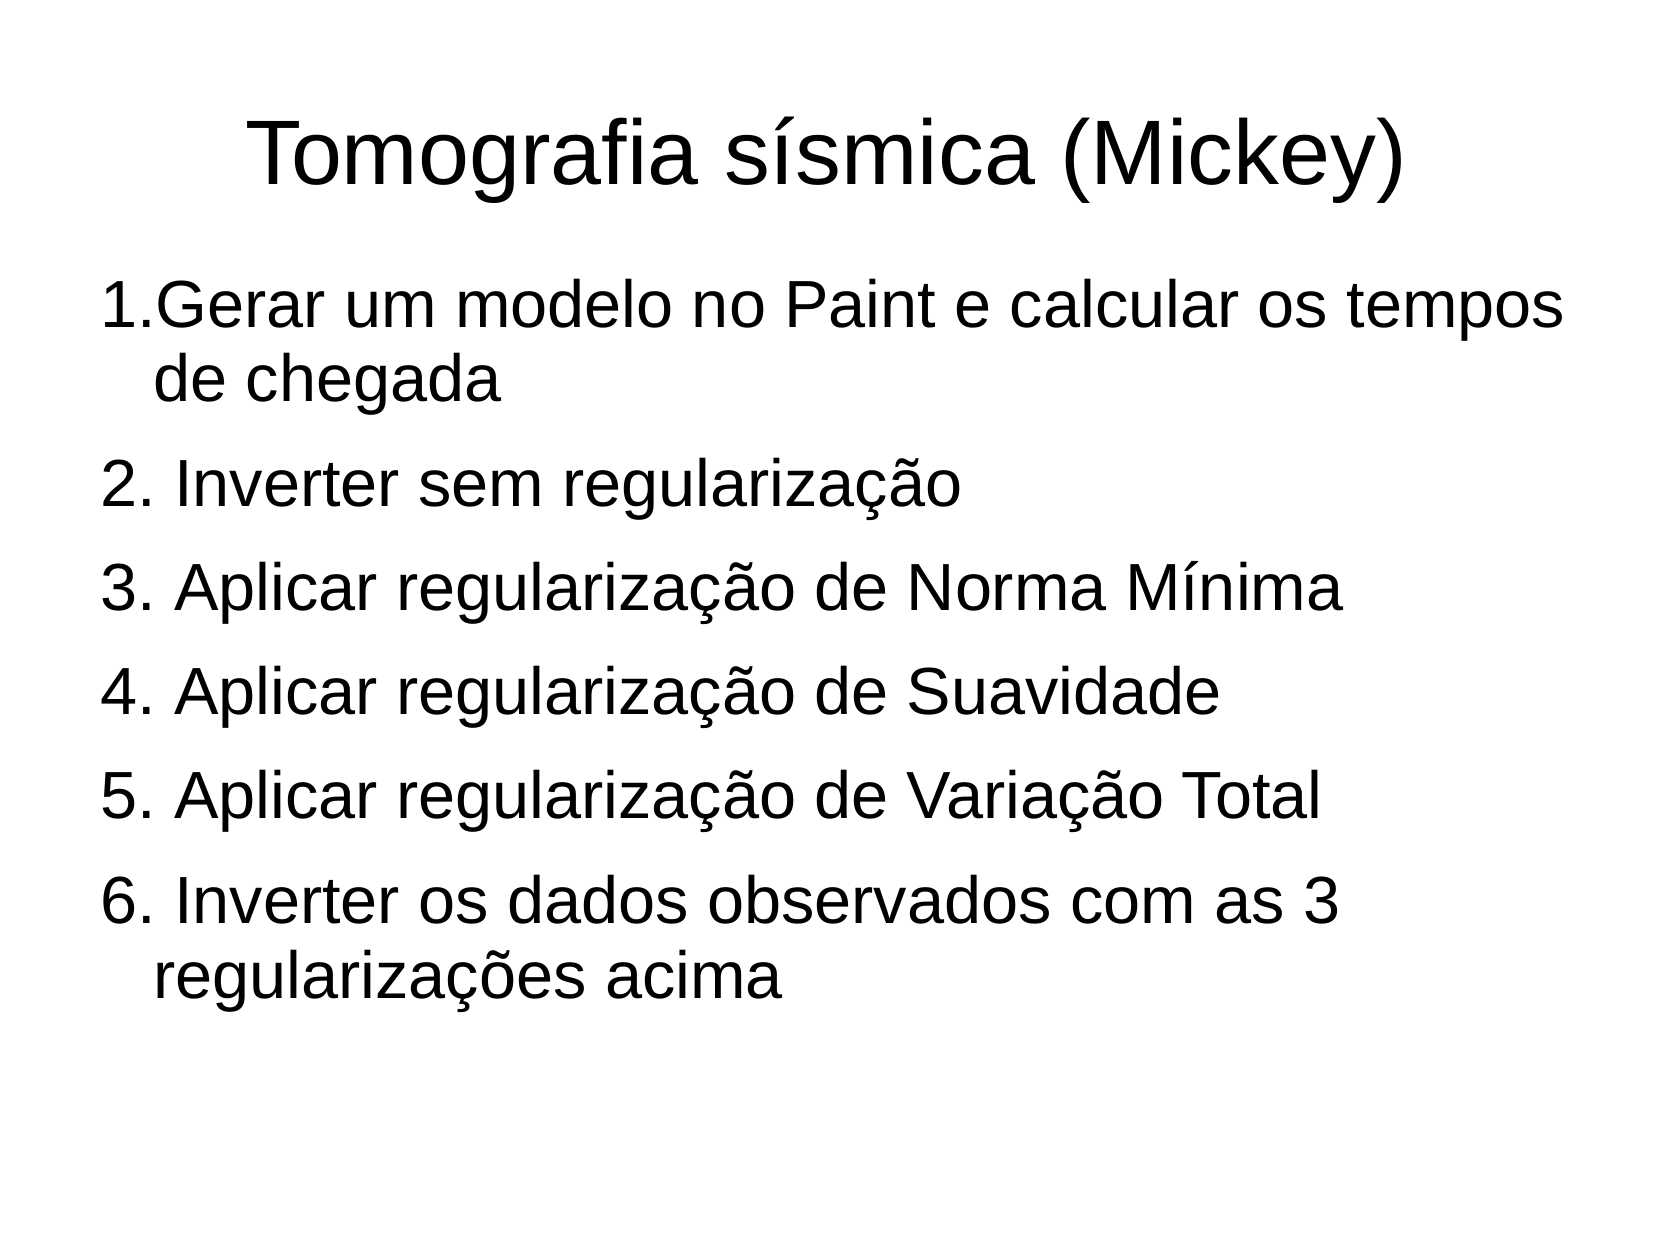

# Tomografia sísmica (Mickey)
Gerar um modelo no Paint e calcular os tempos de chegada
 Inverter sem regularização
 Aplicar regularização de Norma Mínima
 Aplicar regularização de Suavidade
 Aplicar regularização de Variação Total
 Inverter os dados observados com as 3 regularizações acima